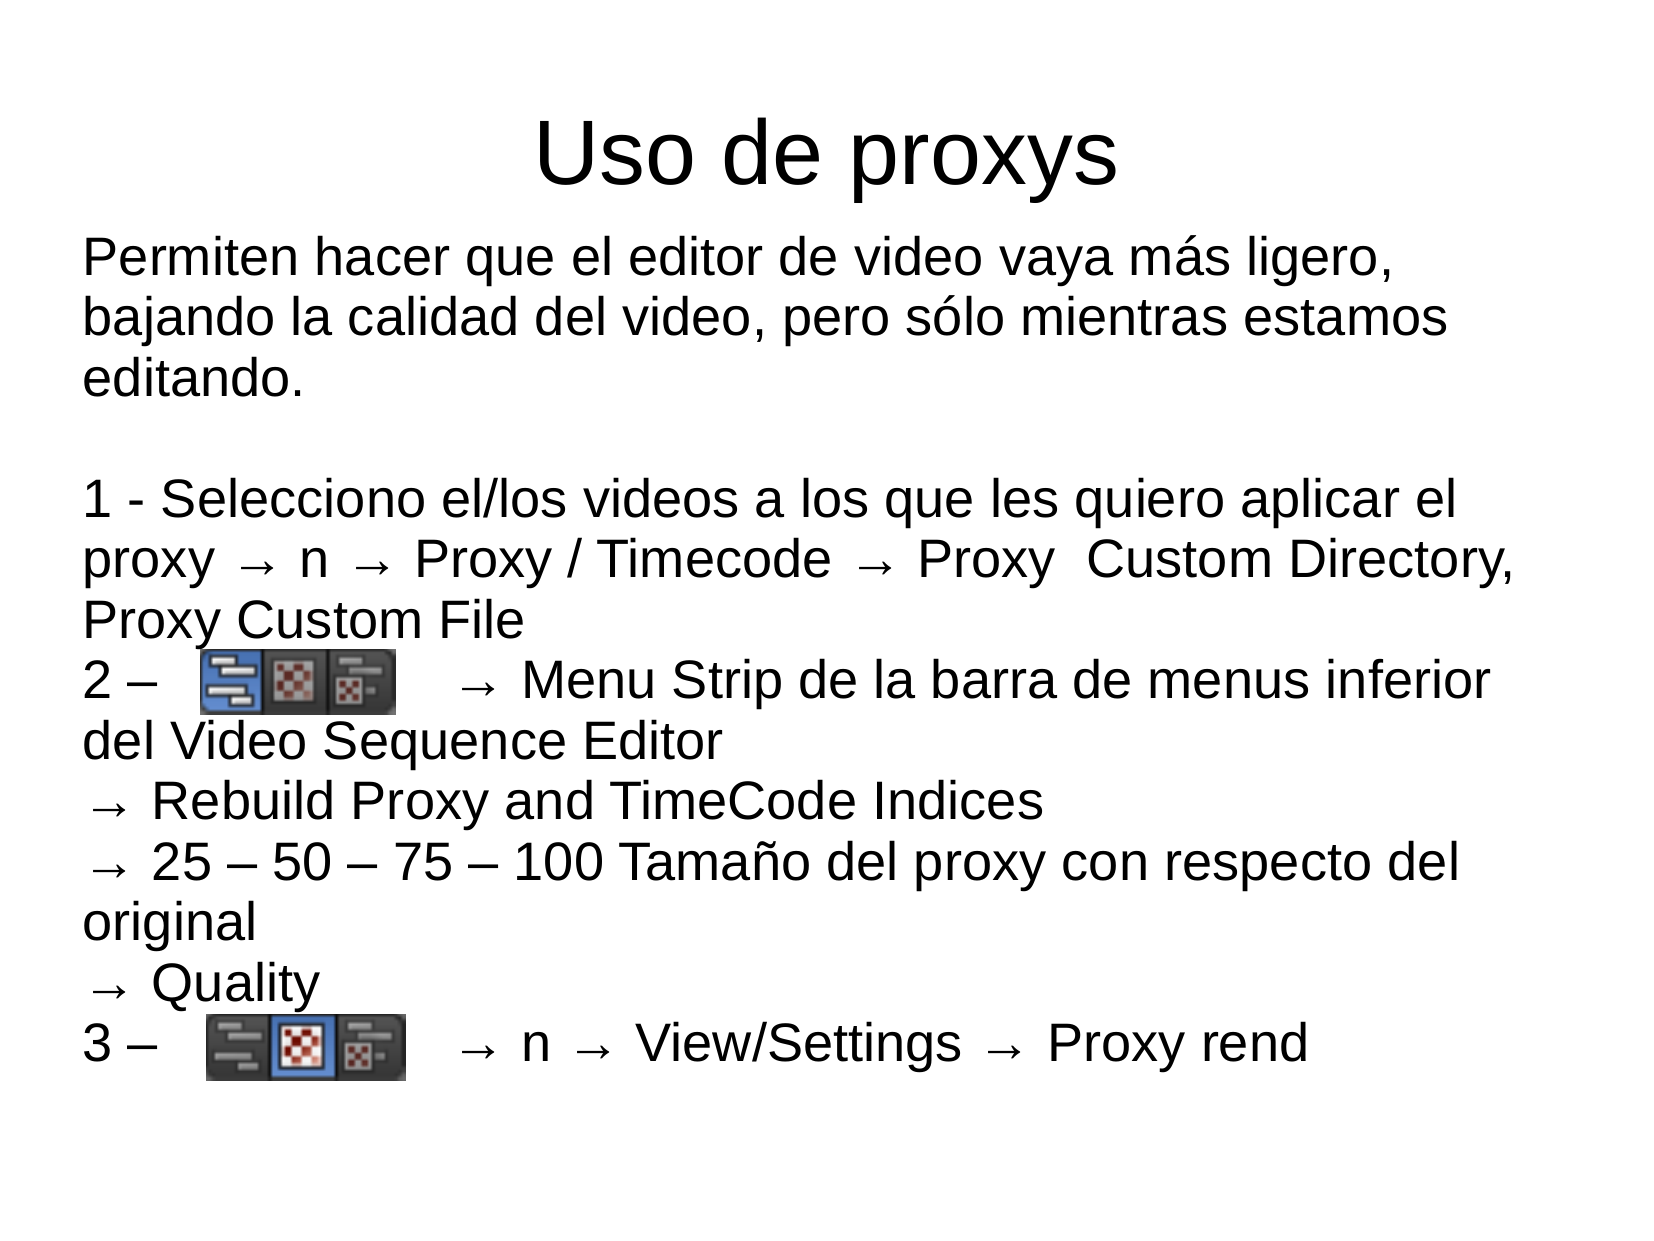

# Uso de proxys
Permiten hacer que el editor de video vaya más ligero, bajando la calidad del video, pero sólo mientras estamos editando.
1 - Selecciono el/los videos a los que les quiero aplicar el proxy → n → Proxy / Timecode → Proxy Custom Directory, Proxy Custom File
2 – 				→ Menu Strip de la barra de menus inferior del Video Sequence Editor
→ Rebuild Proxy and TimeCode Indices
→ 25 – 50 – 75 – 100 Tamaño del proxy con respecto del original
→ Quality
3 – 				→ n → View/Settings → Proxy rend